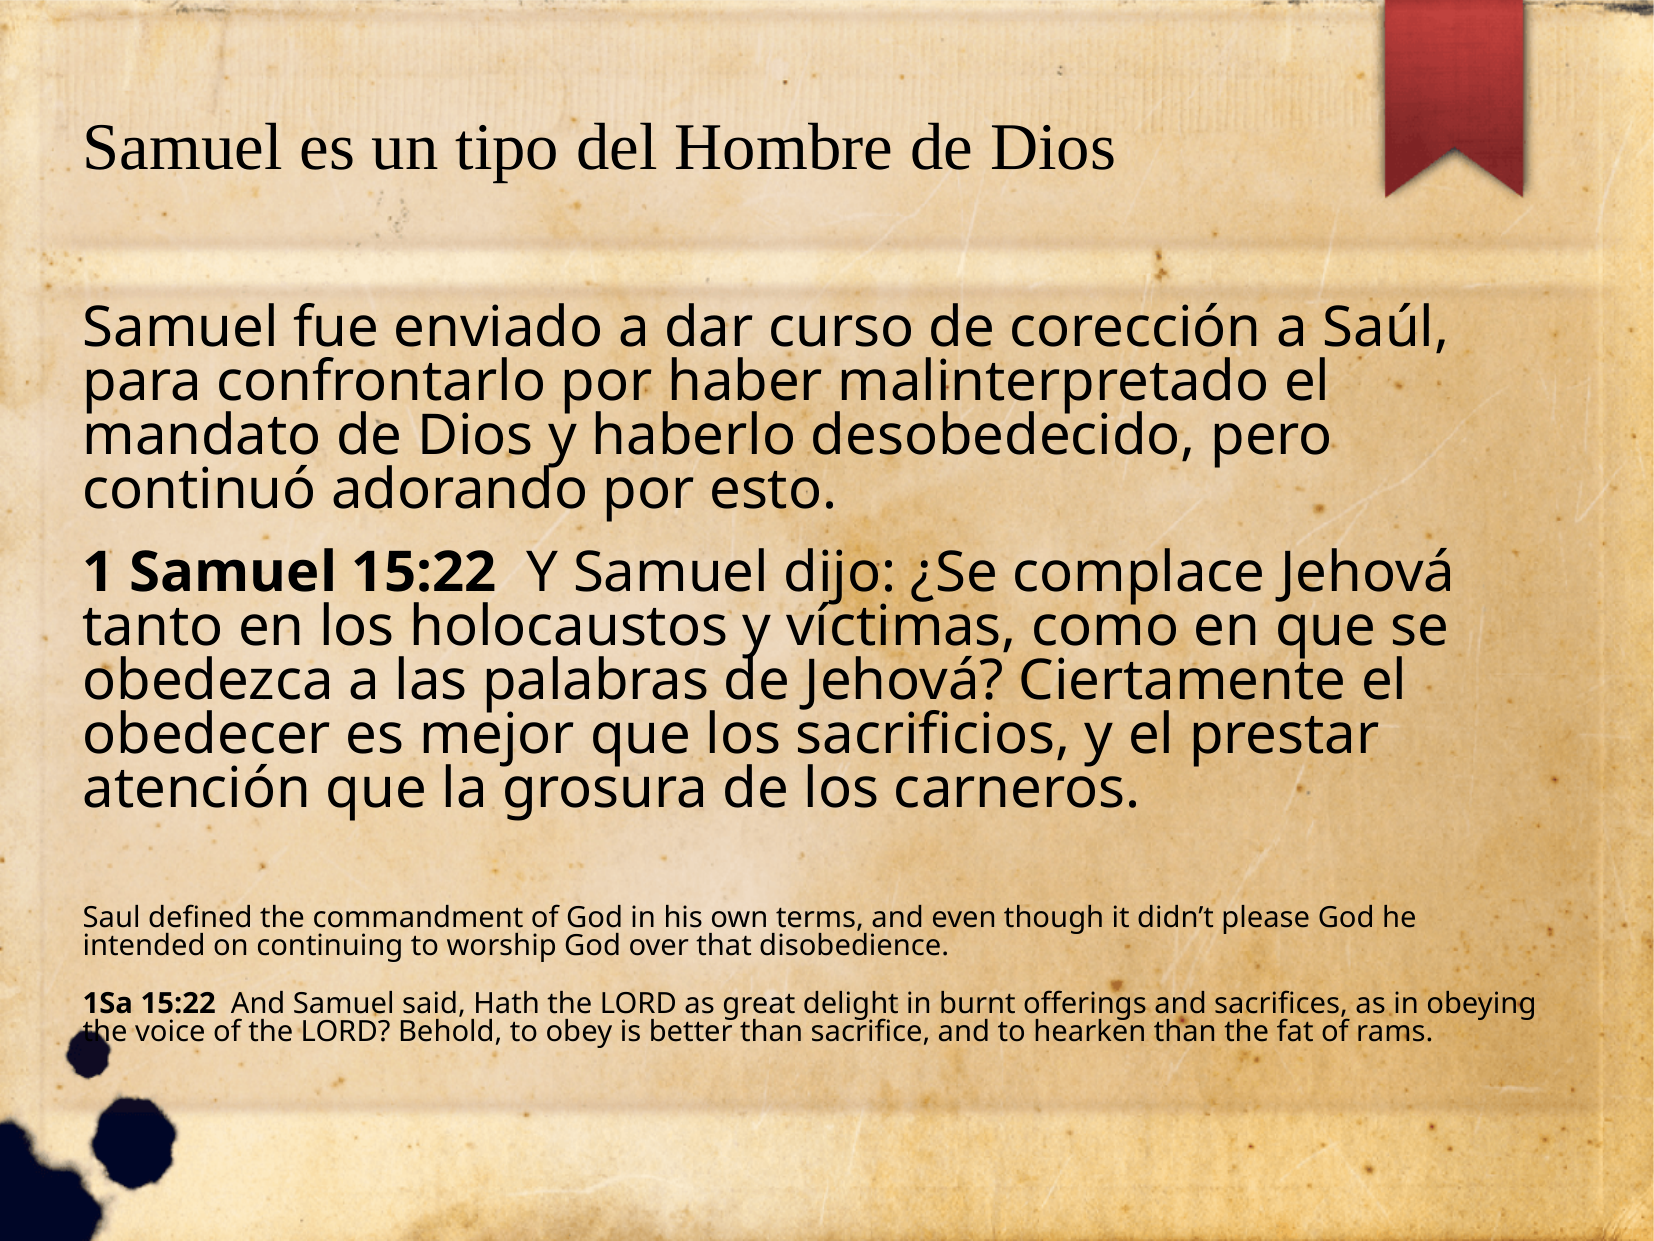

# Samuel es un tipo del Hombre de Dios
Samuel fue enviado a dar curso de corección a Saúl, para confrontarlo por haber malinterpretado el mandato de Dios y haberlo desobedecido, pero continuó adorando por esto.
1 Samuel 15:22  Y Samuel dijo: ¿Se complace Jehová tanto en los holocaustos y víctimas, como en que se obedezca a las palabras de Jehová? Ciertamente el obedecer es mejor que los sacrificios, y el prestar atención que la grosura de los carneros.
Saul defined the commandment of God in his own terms, and even though it didn’t please God he intended on continuing to worship God over that disobedience.
1Sa 15:22  And Samuel said, Hath the LORD as great delight in burnt offerings and sacrifices, as in obeying the voice of the LORD? Behold, to obey is better than sacrifice, and to hearken than the fat of rams.